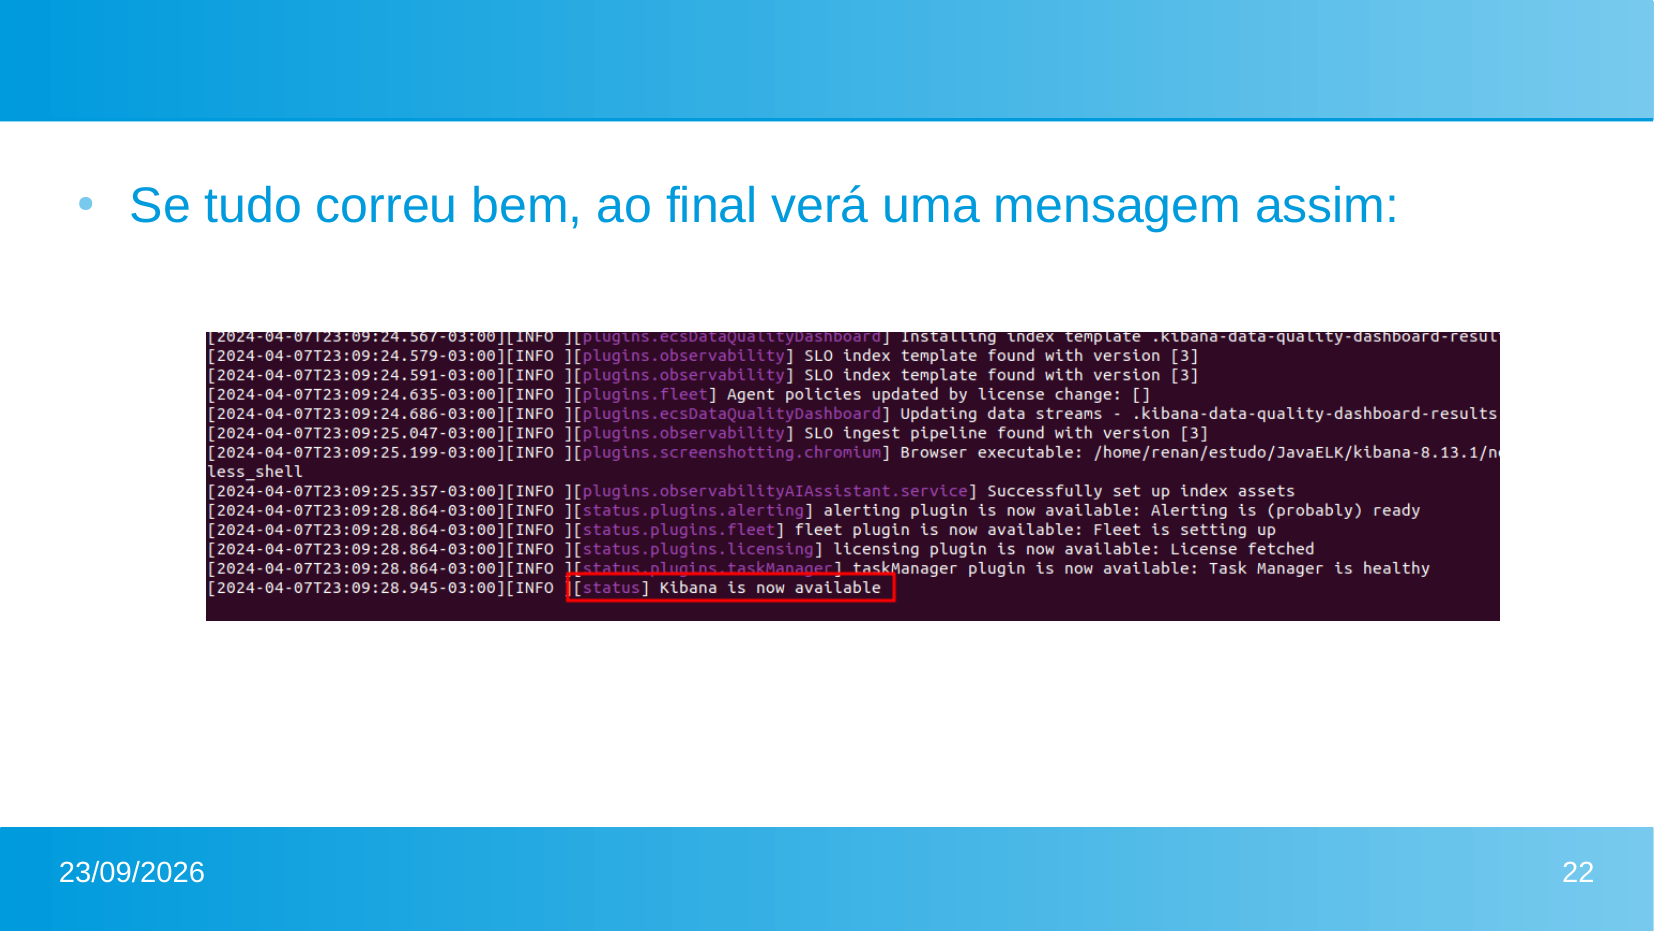

#
Se tudo correu bem, ao final verá uma mensagem assim:
22